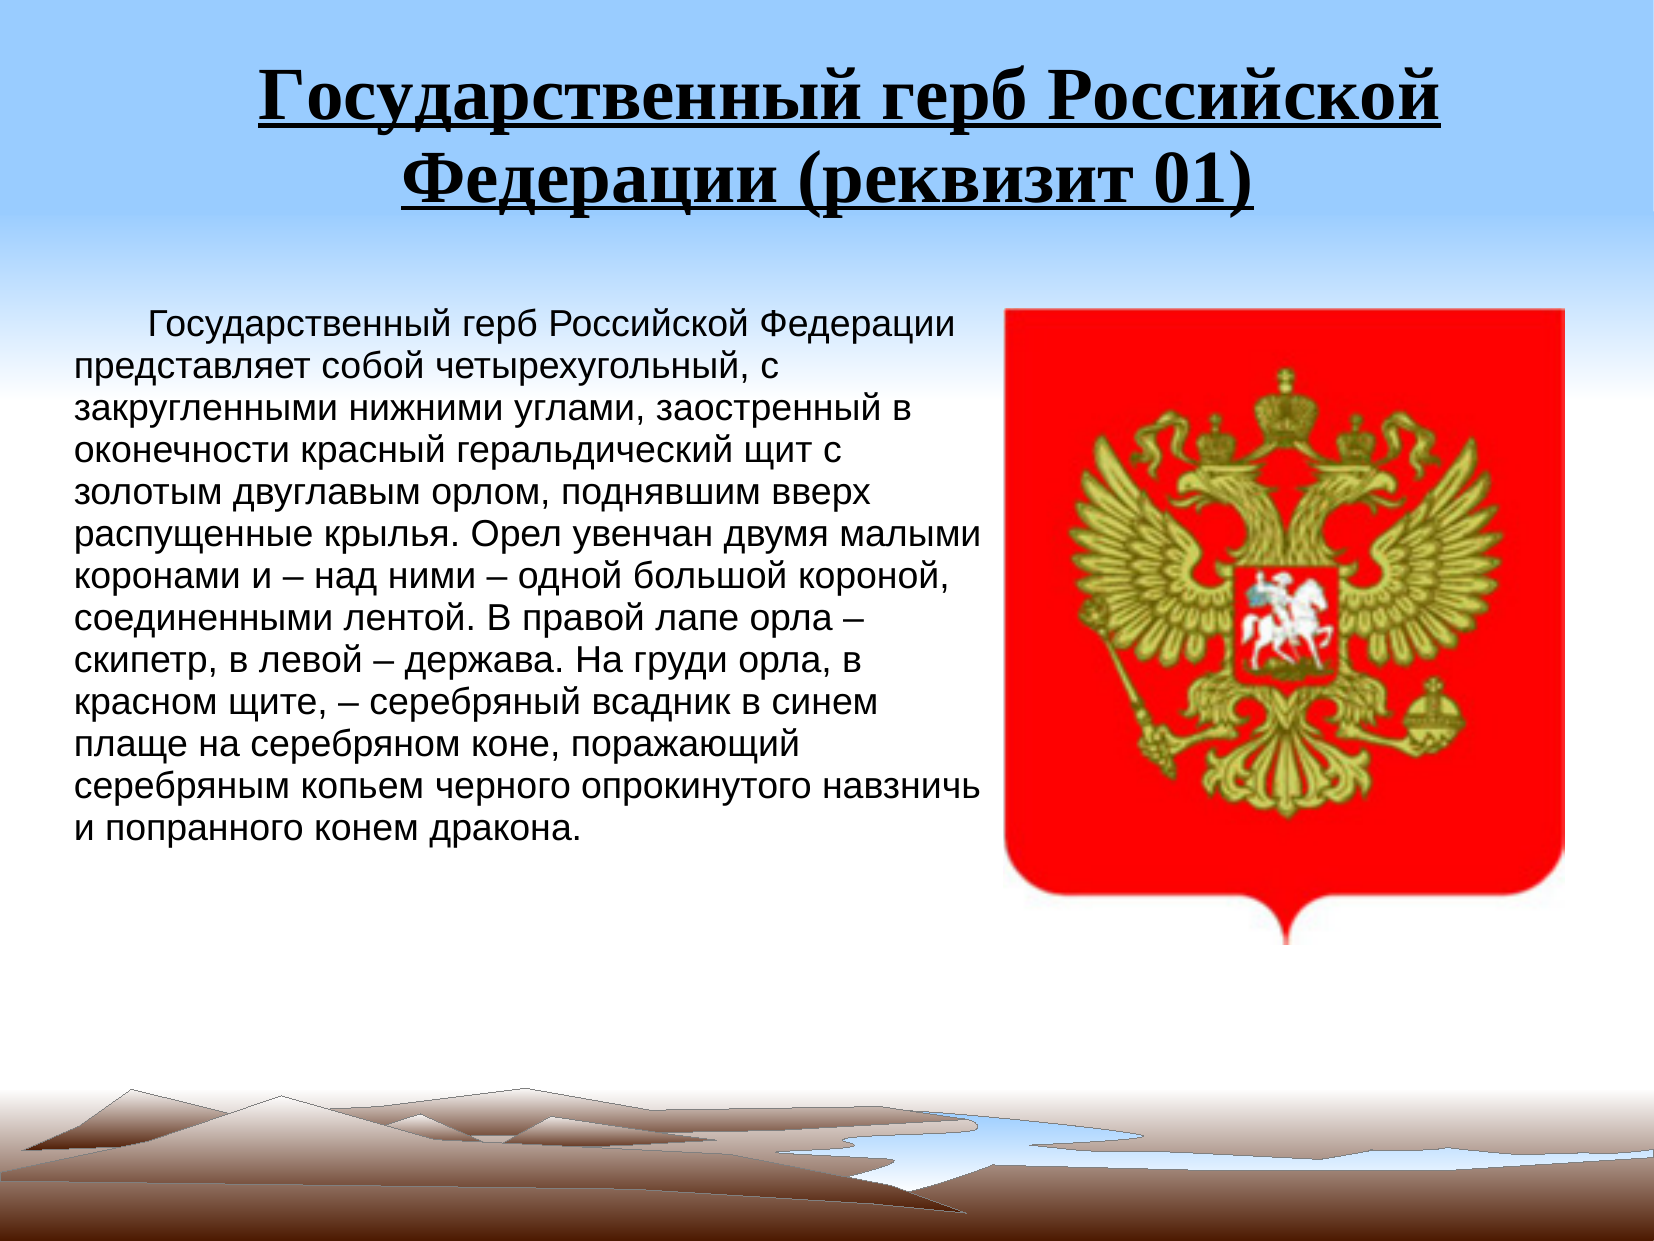

# Государственный герб Российской Федерации (реквизит 01)
	Государственный герб Российской Федерации представляет собой четырехугольный, с закругленными нижними углами, заостренный в оконечности красный геральдический щит с золотым двуглавым орлом, поднявшим вверх распущенные крылья. Орел увенчан двумя малыми коронами и – над ними – одной большой короной, соединенными лентой. В правой лапе орла – скипетр, в левой – держава. На груди орла, в красном щите, – серебряный всадник в синем плаще на серебряном коне, поражающий серебряным копьем черного опрокинутого навзничь и попранного конем дракона.